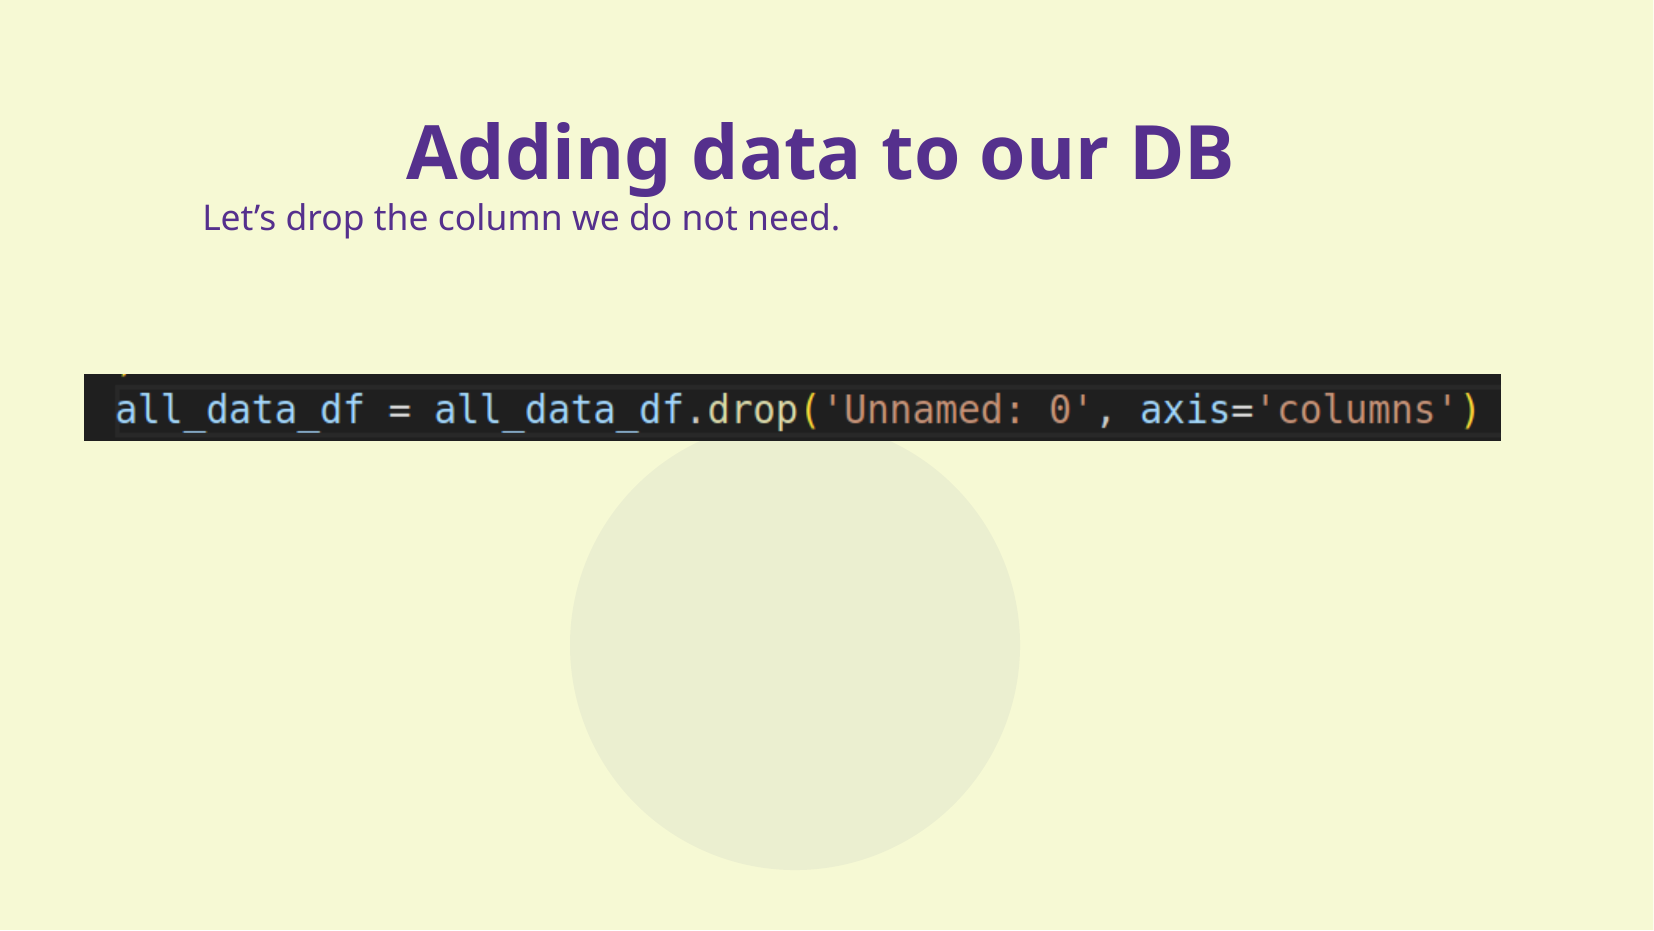

# Adding data to our DB
Let’s drop the column we do not need.